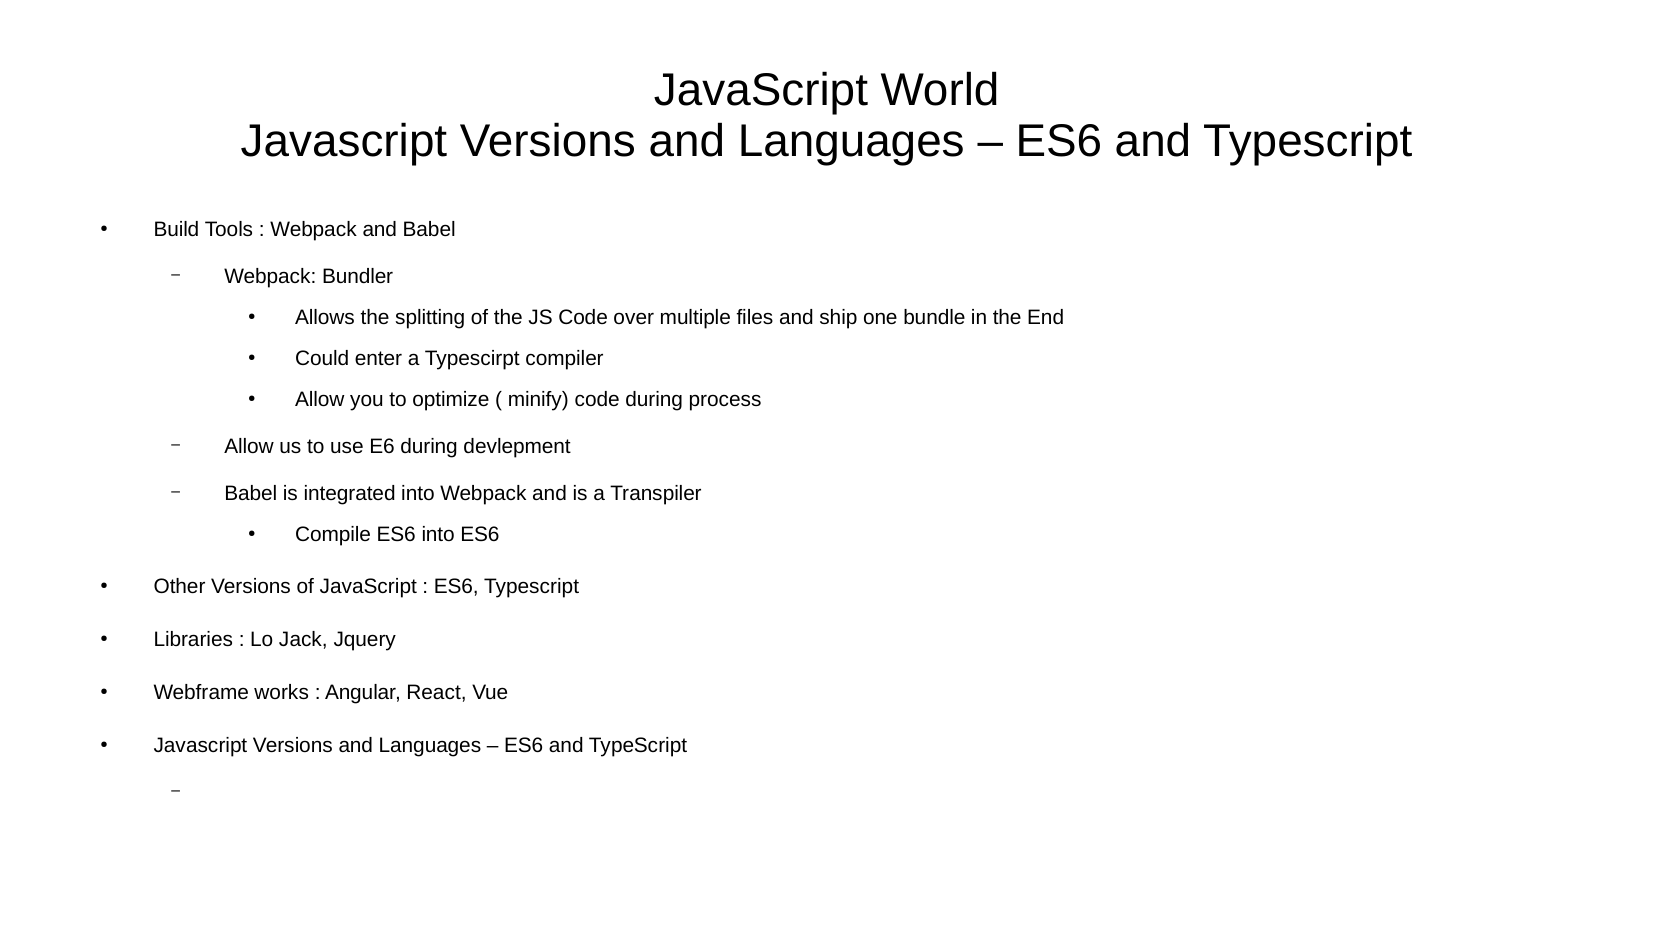

# JavaScript World Javascript Versions and Languages – ES6 and Typescript
Build Tools : Webpack and Babel
Webpack: Bundler
Allows the splitting of the JS Code over multiple files and ship one bundle in the End
Could enter a Typescirpt compiler
Allow you to optimize ( minify) code during process
Allow us to use E6 during devlepment
Babel is integrated into Webpack and is a Transpiler
Compile ES6 into ES6
Other Versions of JavaScript : ES6, Typescript
Libraries : Lo Jack, Jquery
Webframe works : Angular, React, Vue
Javascript Versions and Languages – ES6 and TypeScript